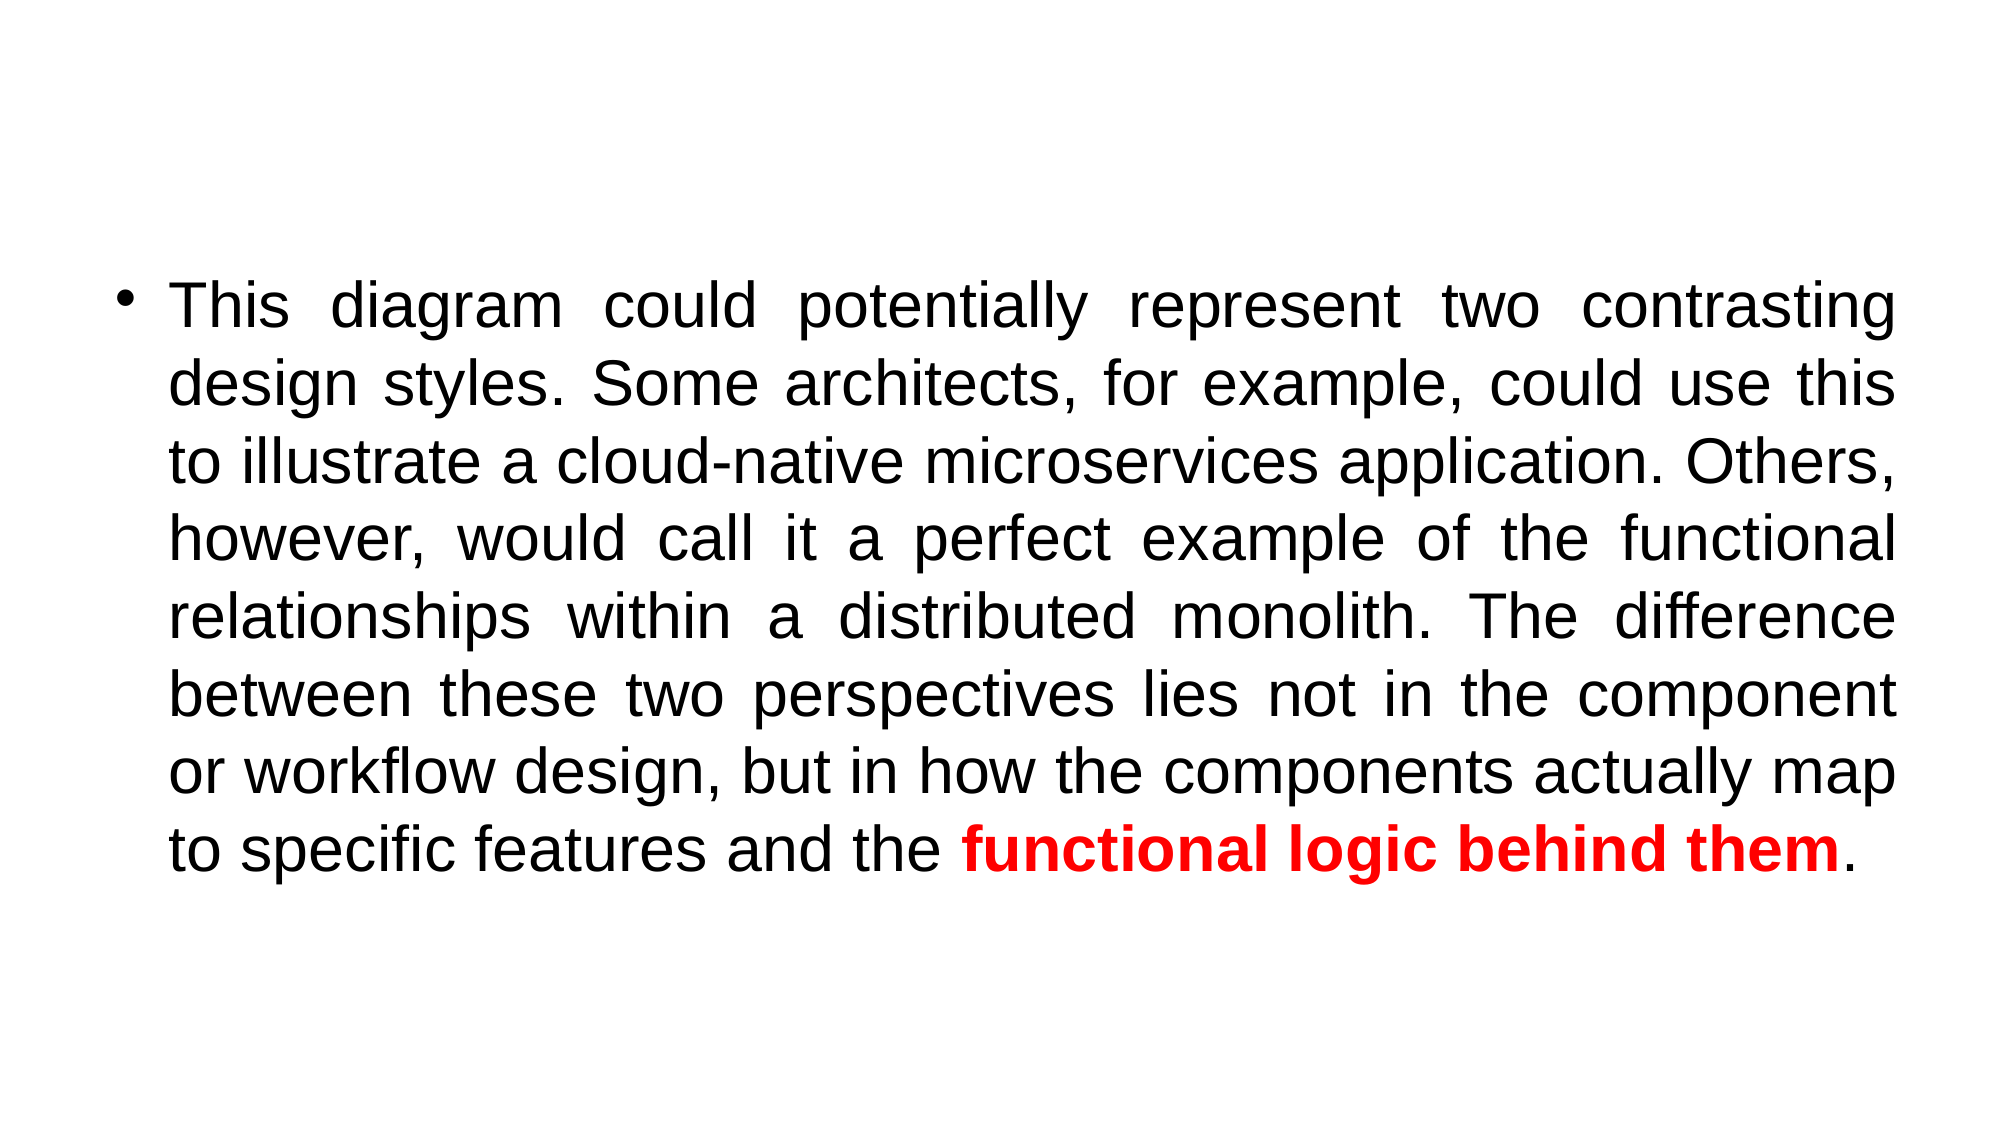

#
This diagram could potentially represent two contrasting design styles. Some architects, for example, could use this to illustrate a cloud-native microservices application. Others, however, would call it a perfect example of the functional relationships within a distributed monolith. The difference between these two perspectives lies not in the component or workflow design, but in how the components actually map to specific features and the functional logic behind them.